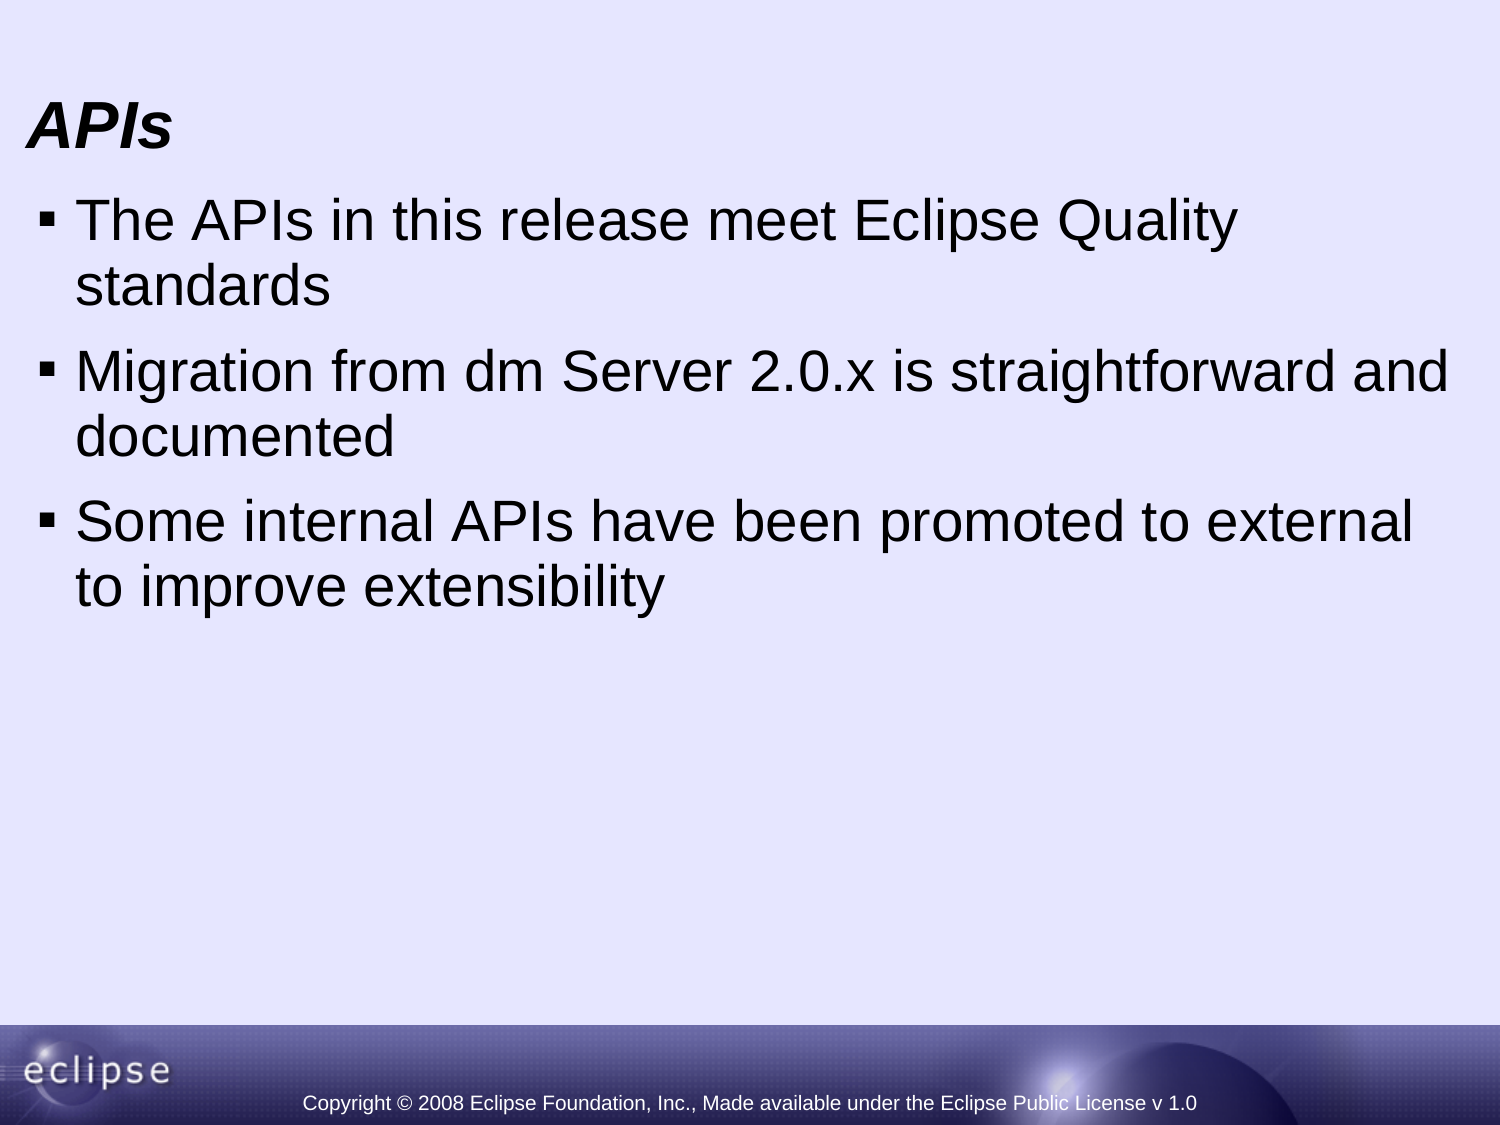

# APIs
The APIs in this release meet Eclipse Quality standards
Migration from dm Server 2.0.x is straightforward and documented
Some internal APIs have been promoted to external to improve extensibility